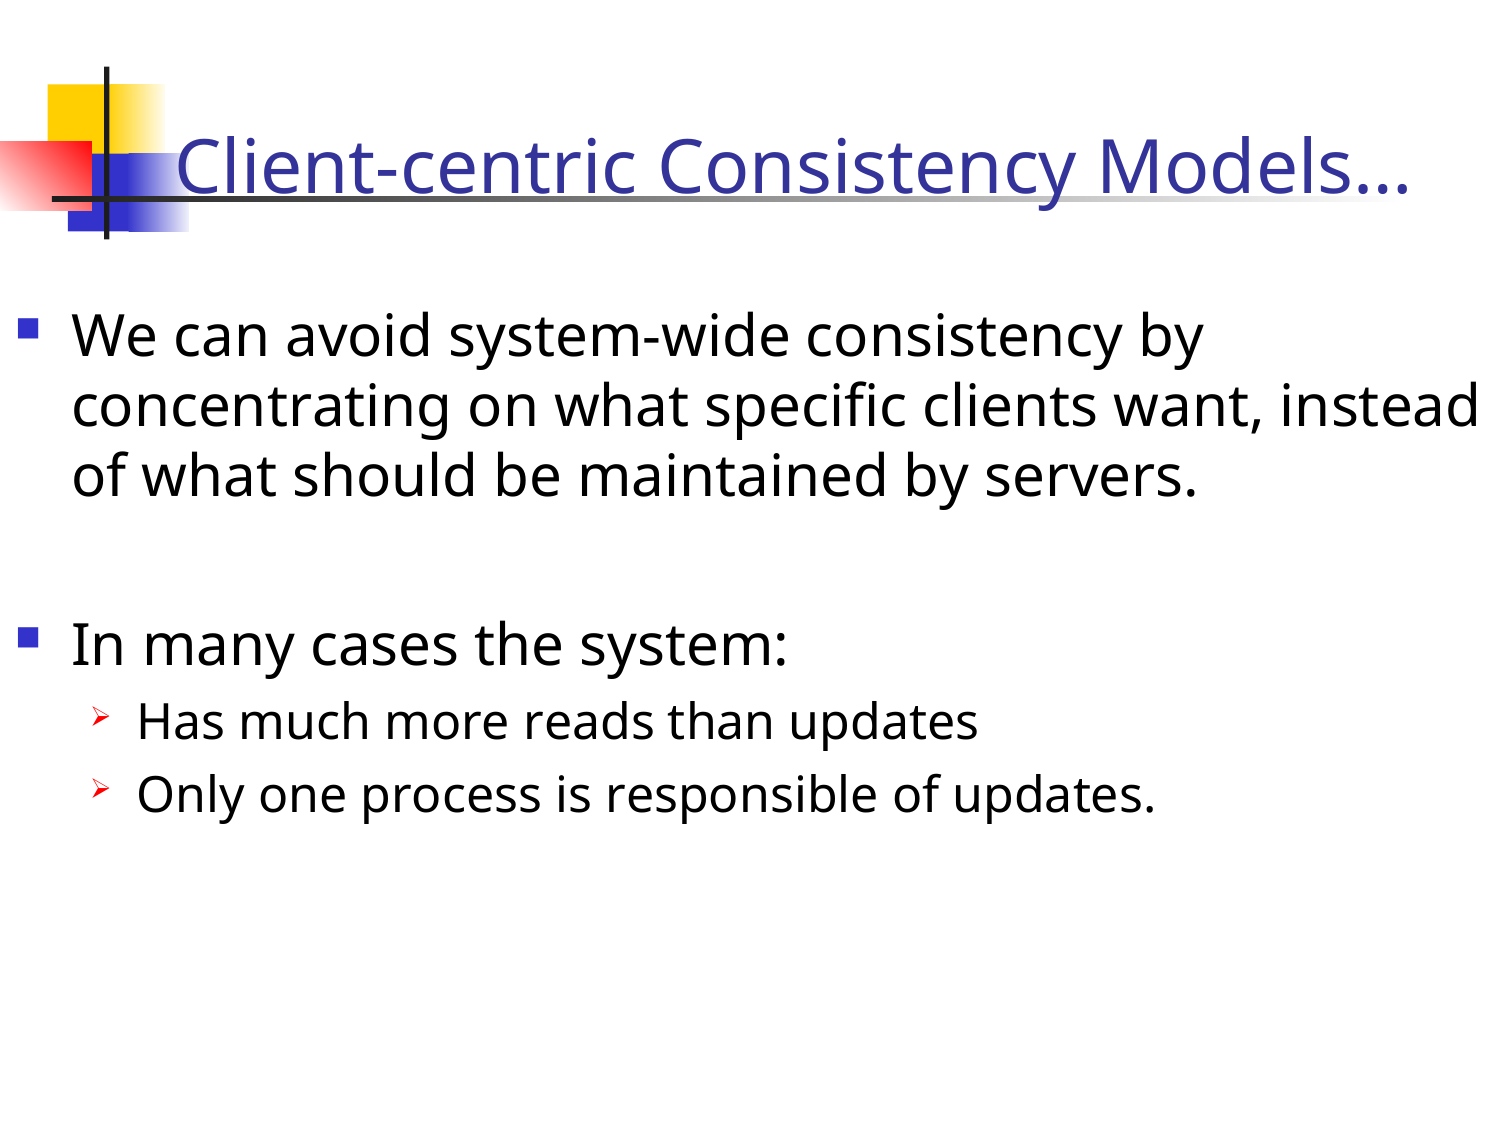

Client-centric Consistency Models…
We can avoid system-wide consistency by concentrating on what speciﬁc clients want, instead of what should be maintained by servers.
In many cases the system:
Has much more reads than updates
Only one process is responsible of updates.